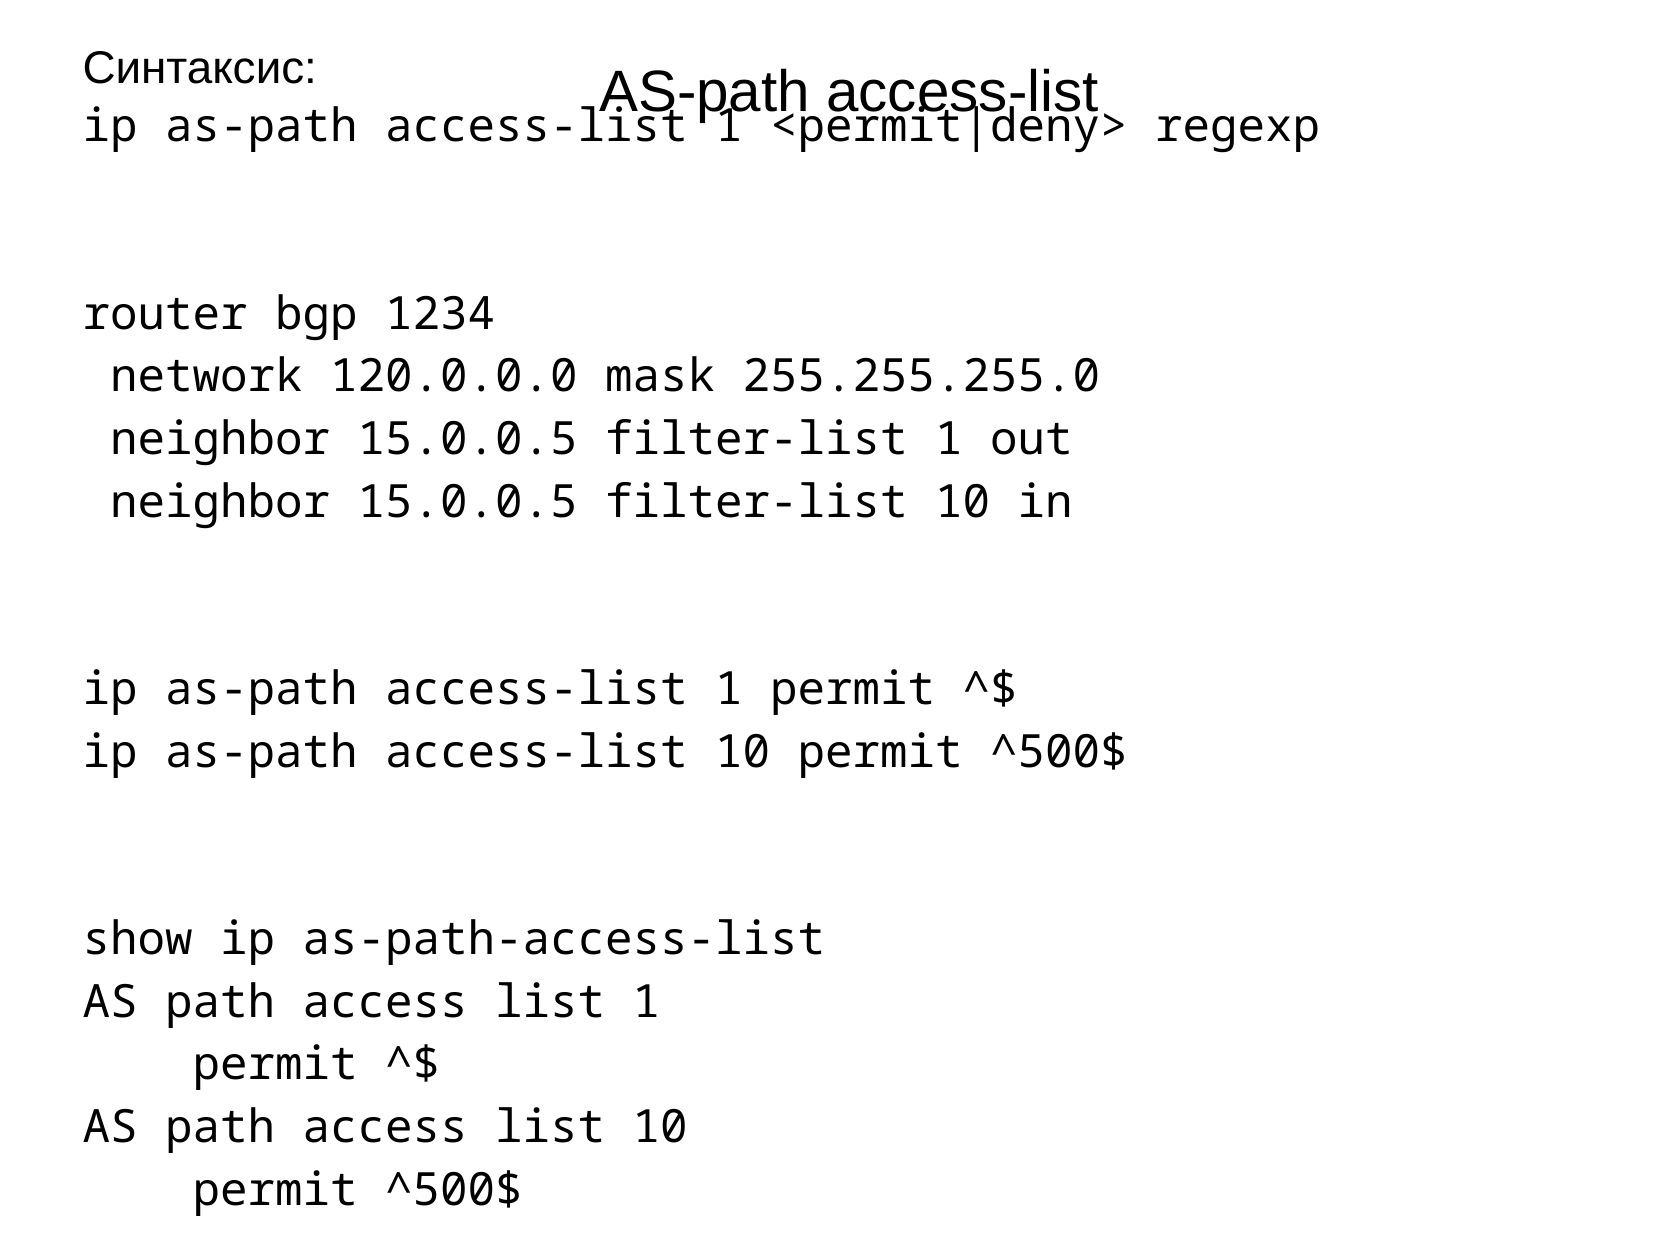

Синтаксис:
ip as-path access-list 1 <permit|deny> regexp
router bgp 1234
 network 120.0.0.0 mask 255.255.255.0
 neighbor 15.0.0.5 filter-list 1 out
 neighbor 15.0.0.5 filter-list 10 in
ip as-path access-list 1 permit ^$
ip as-path access-list 10 permit ^500$
show ip as-path-access-list
AS path access list 1
 permit ^$
AS path access list 10
 permit ^500$
# AS-path access-list